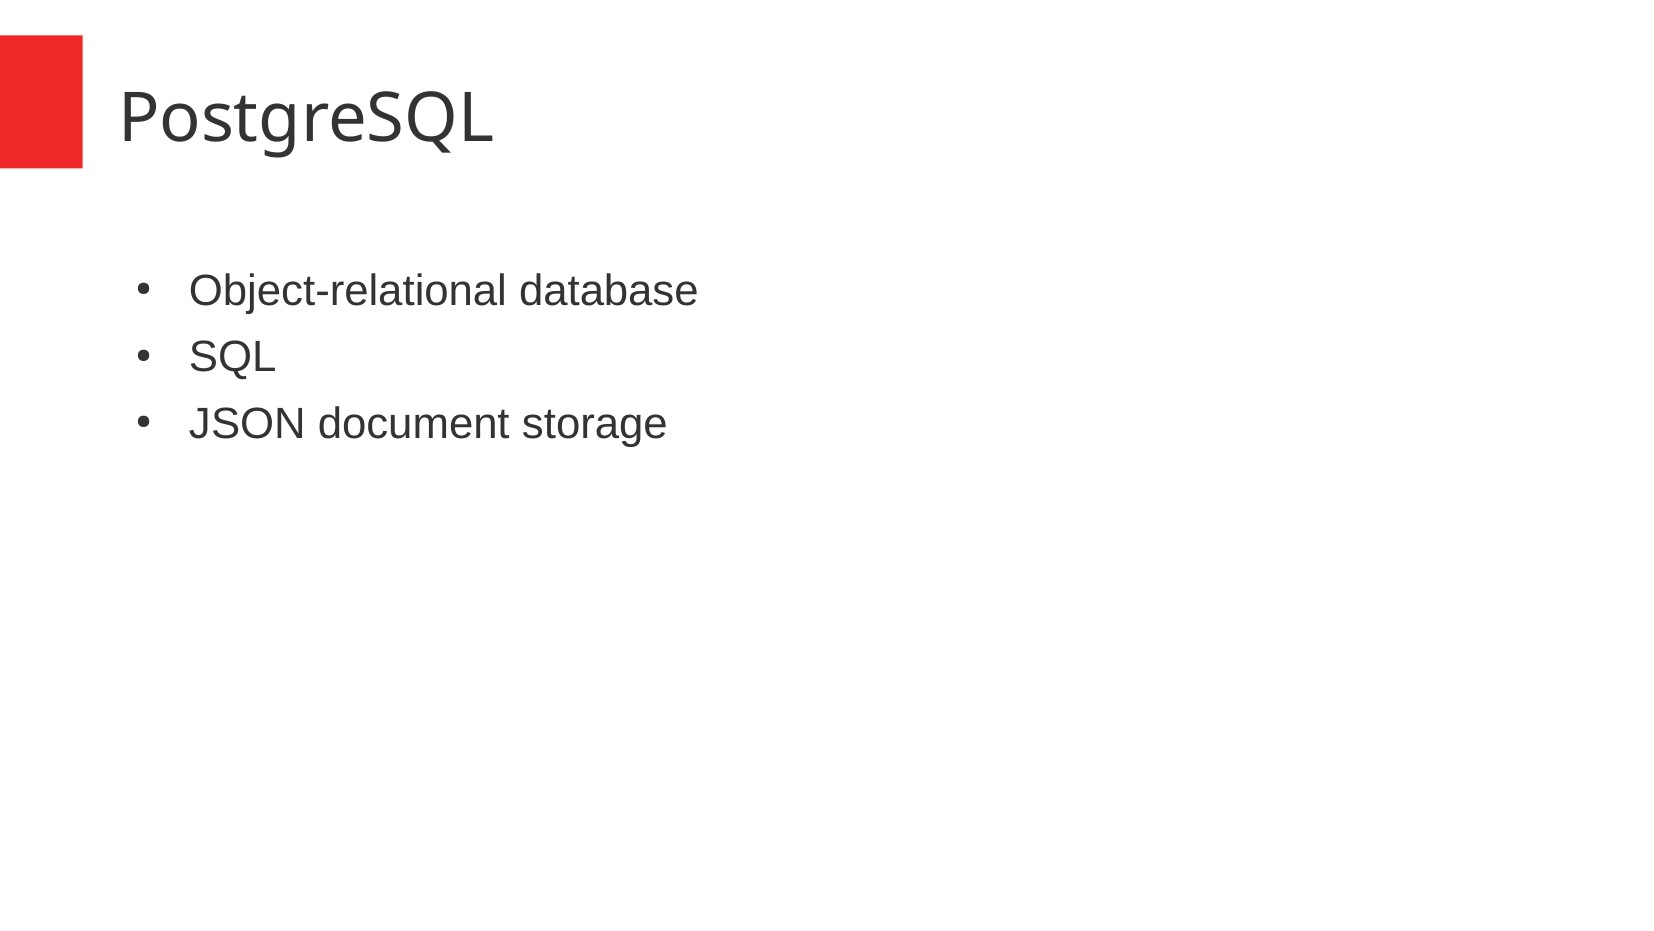

# PostgreSQL
Object-relational database
SQL
JSON document storage